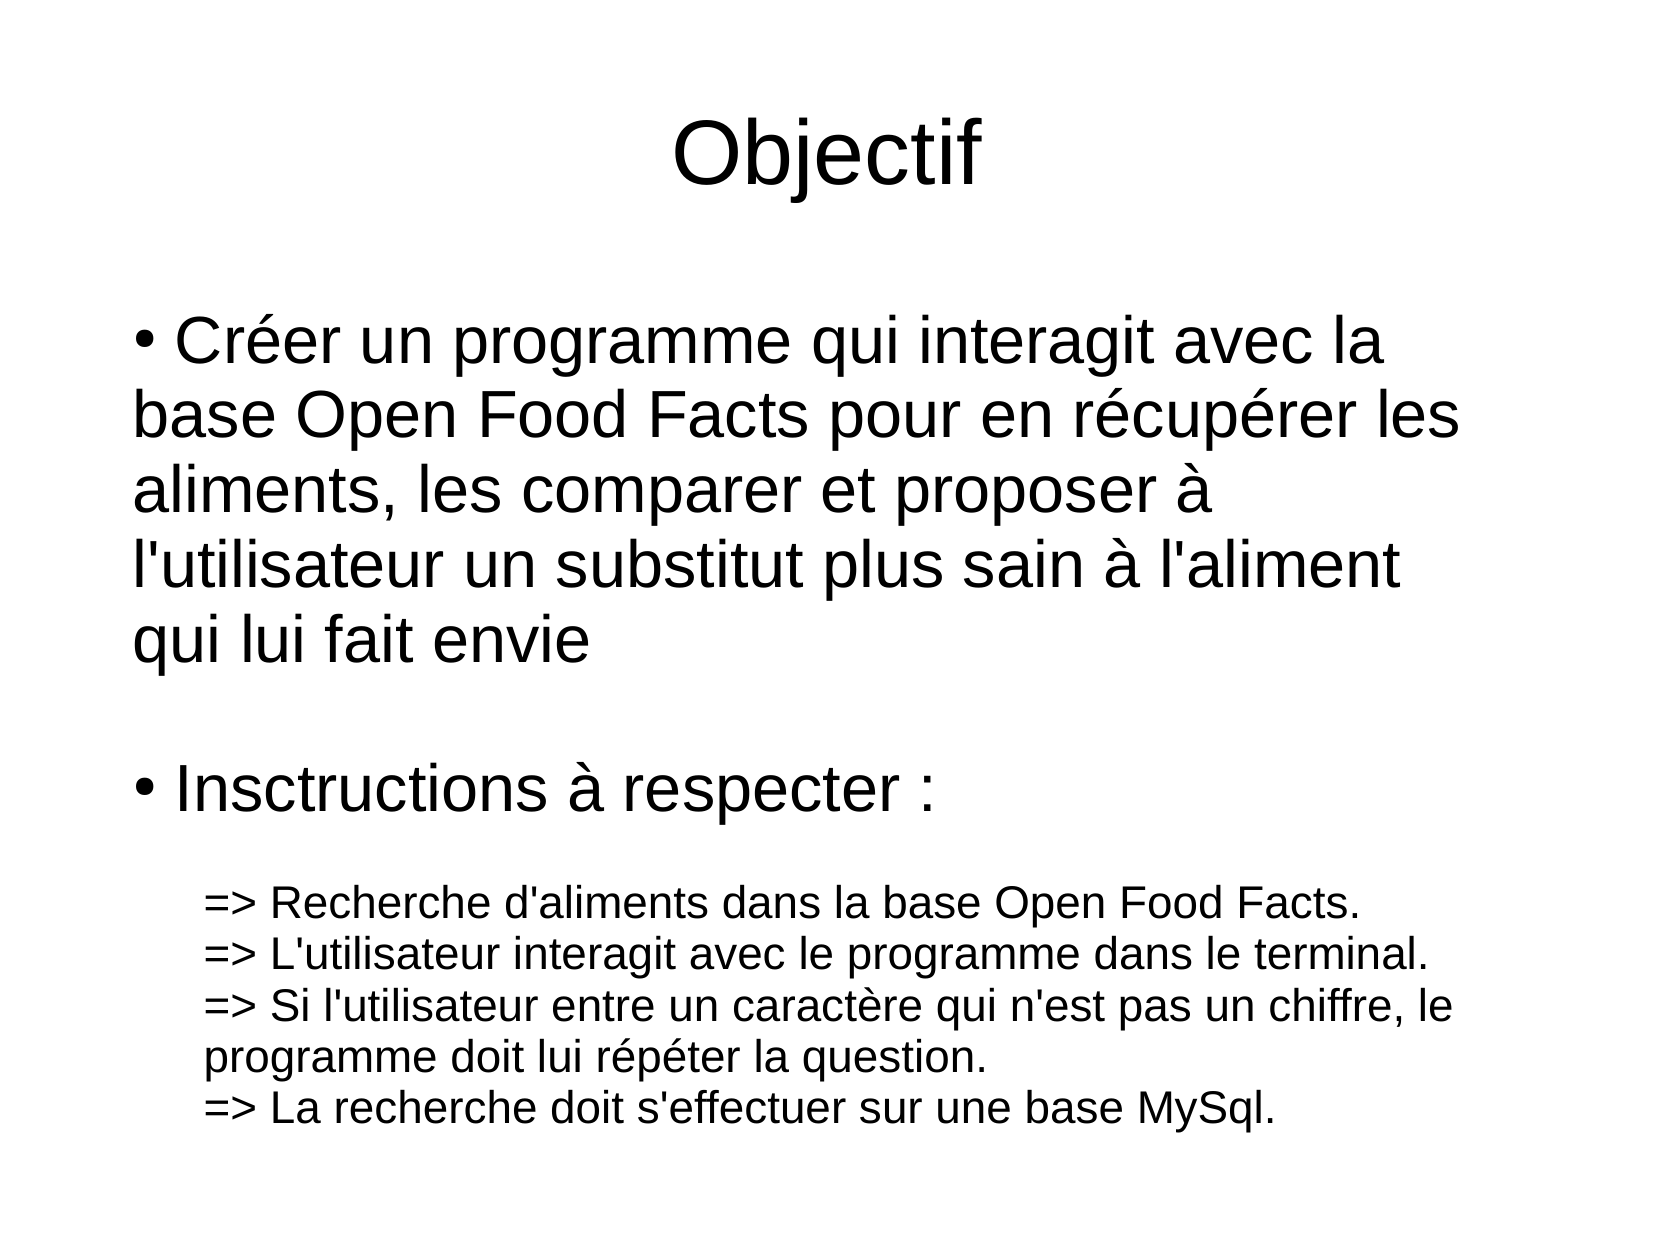

# Objectif
 Créer un programme qui interagit avec la base Open Food Facts pour en récupérer les aliments, les comparer et proposer à l'utilisateur un substitut plus sain à l'aliment qui lui fait envie
 Insctructions à respecter :
=> Recherche d'aliments dans la base Open Food Facts.
=> L'utilisateur interagit avec le programme dans le terminal.
=> Si l'utilisateur entre un caractère qui n'est pas un chiffre, le programme doit lui répéter la question.
=> La recherche doit s'effectuer sur une base MySql.